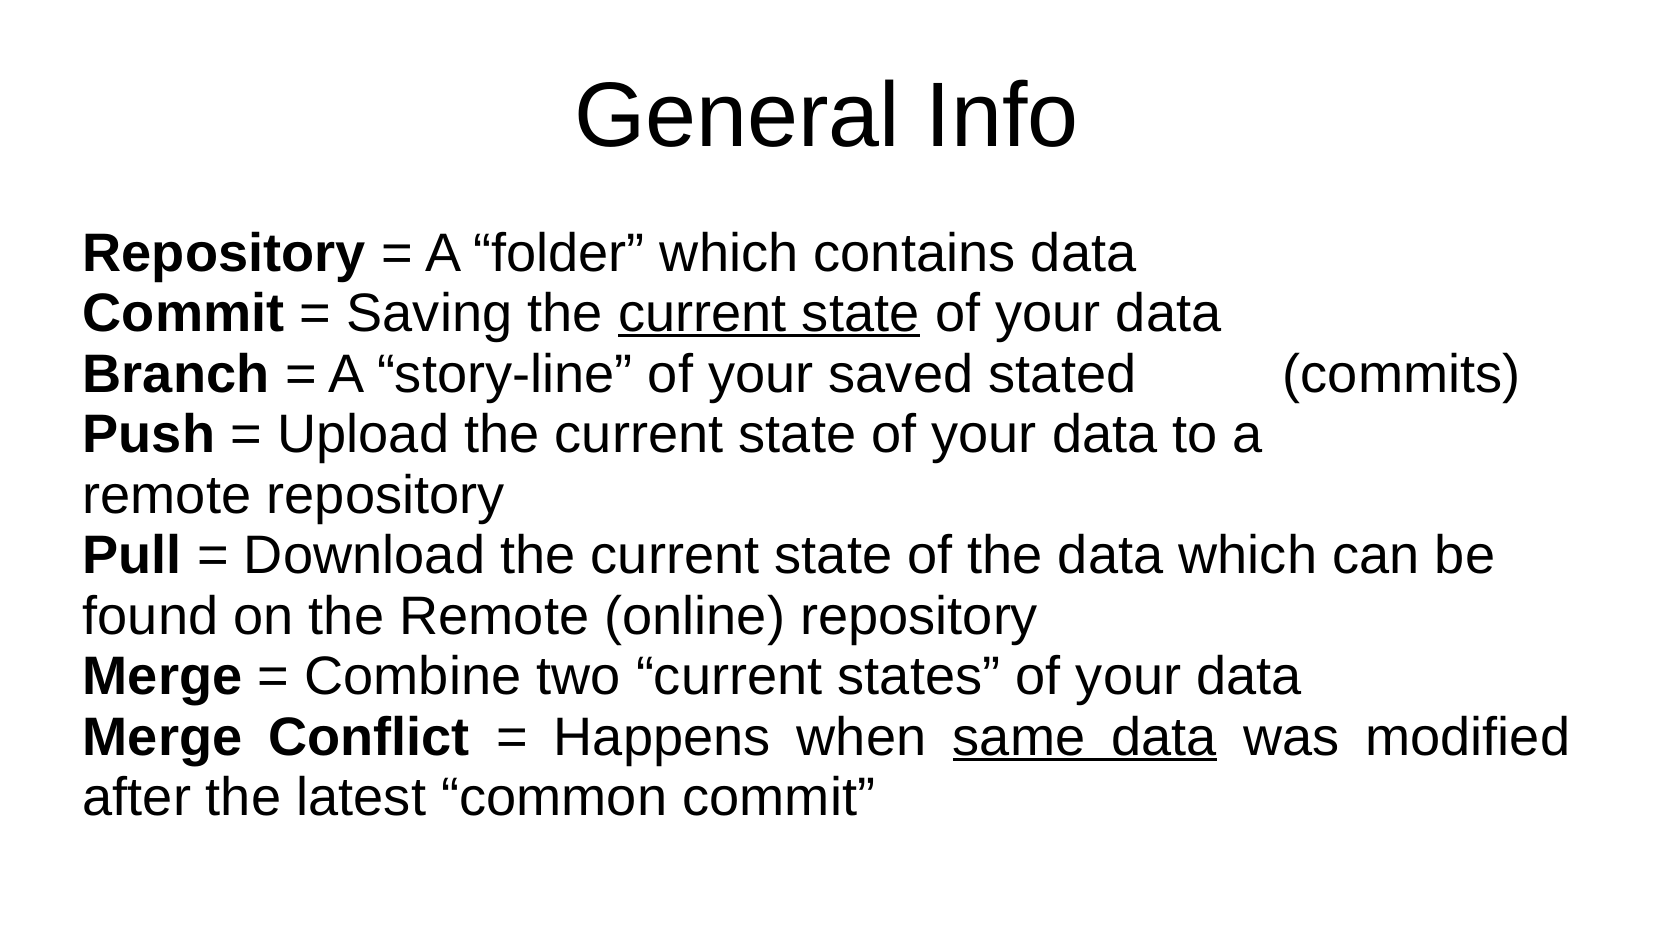

# General Info
Repository = A “folder” which contains data
Commit = Saving the current state of your data
Branch = A “story-line” of your saved stated 		(commits)
Push = Upload the current state of your data to a 			remote repository
Pull = Download the current state of the data which can be found on the Remote (online) repository
Merge = Combine two “current states” of your data
Merge Conflict = Happens when same data was modified after the latest “common commit”